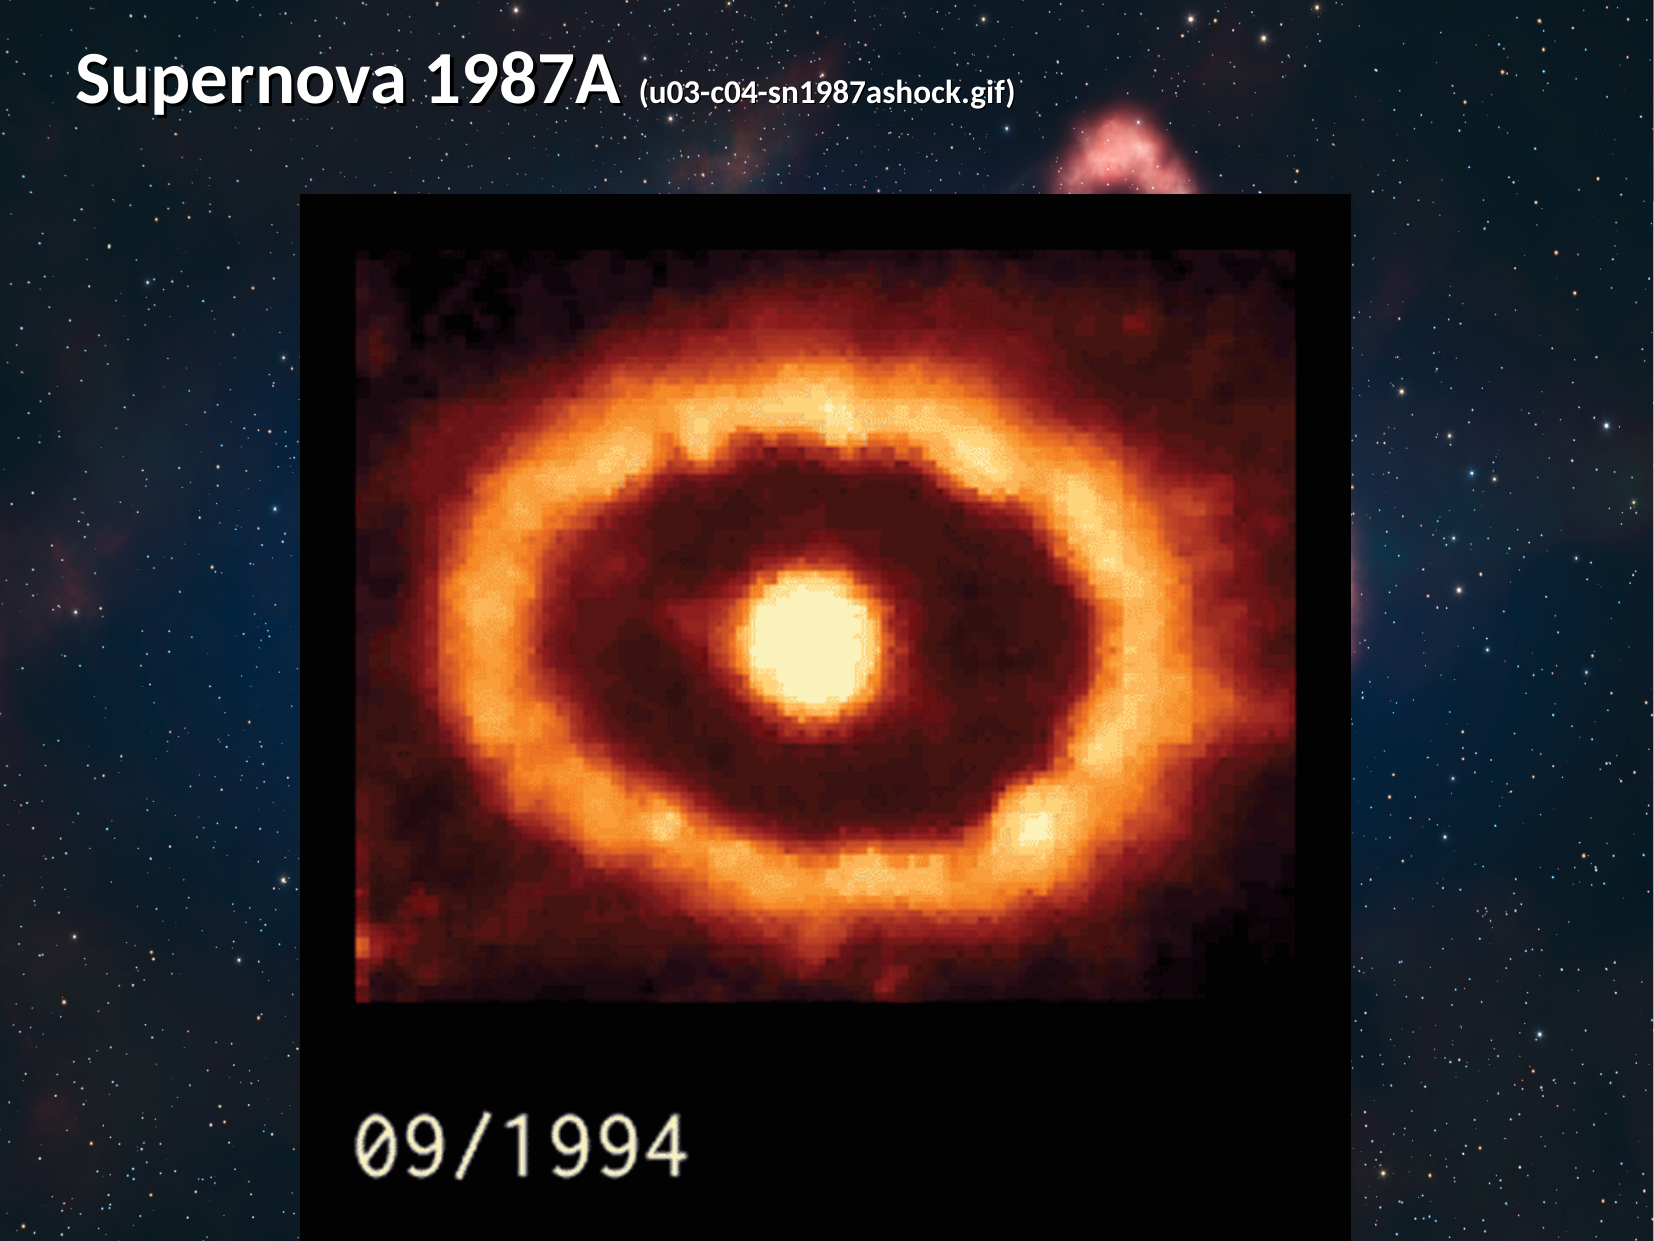

# Supernova 1987A (u03-c04-sn1987ashock.gif)
Astronomía (Asorey)
27